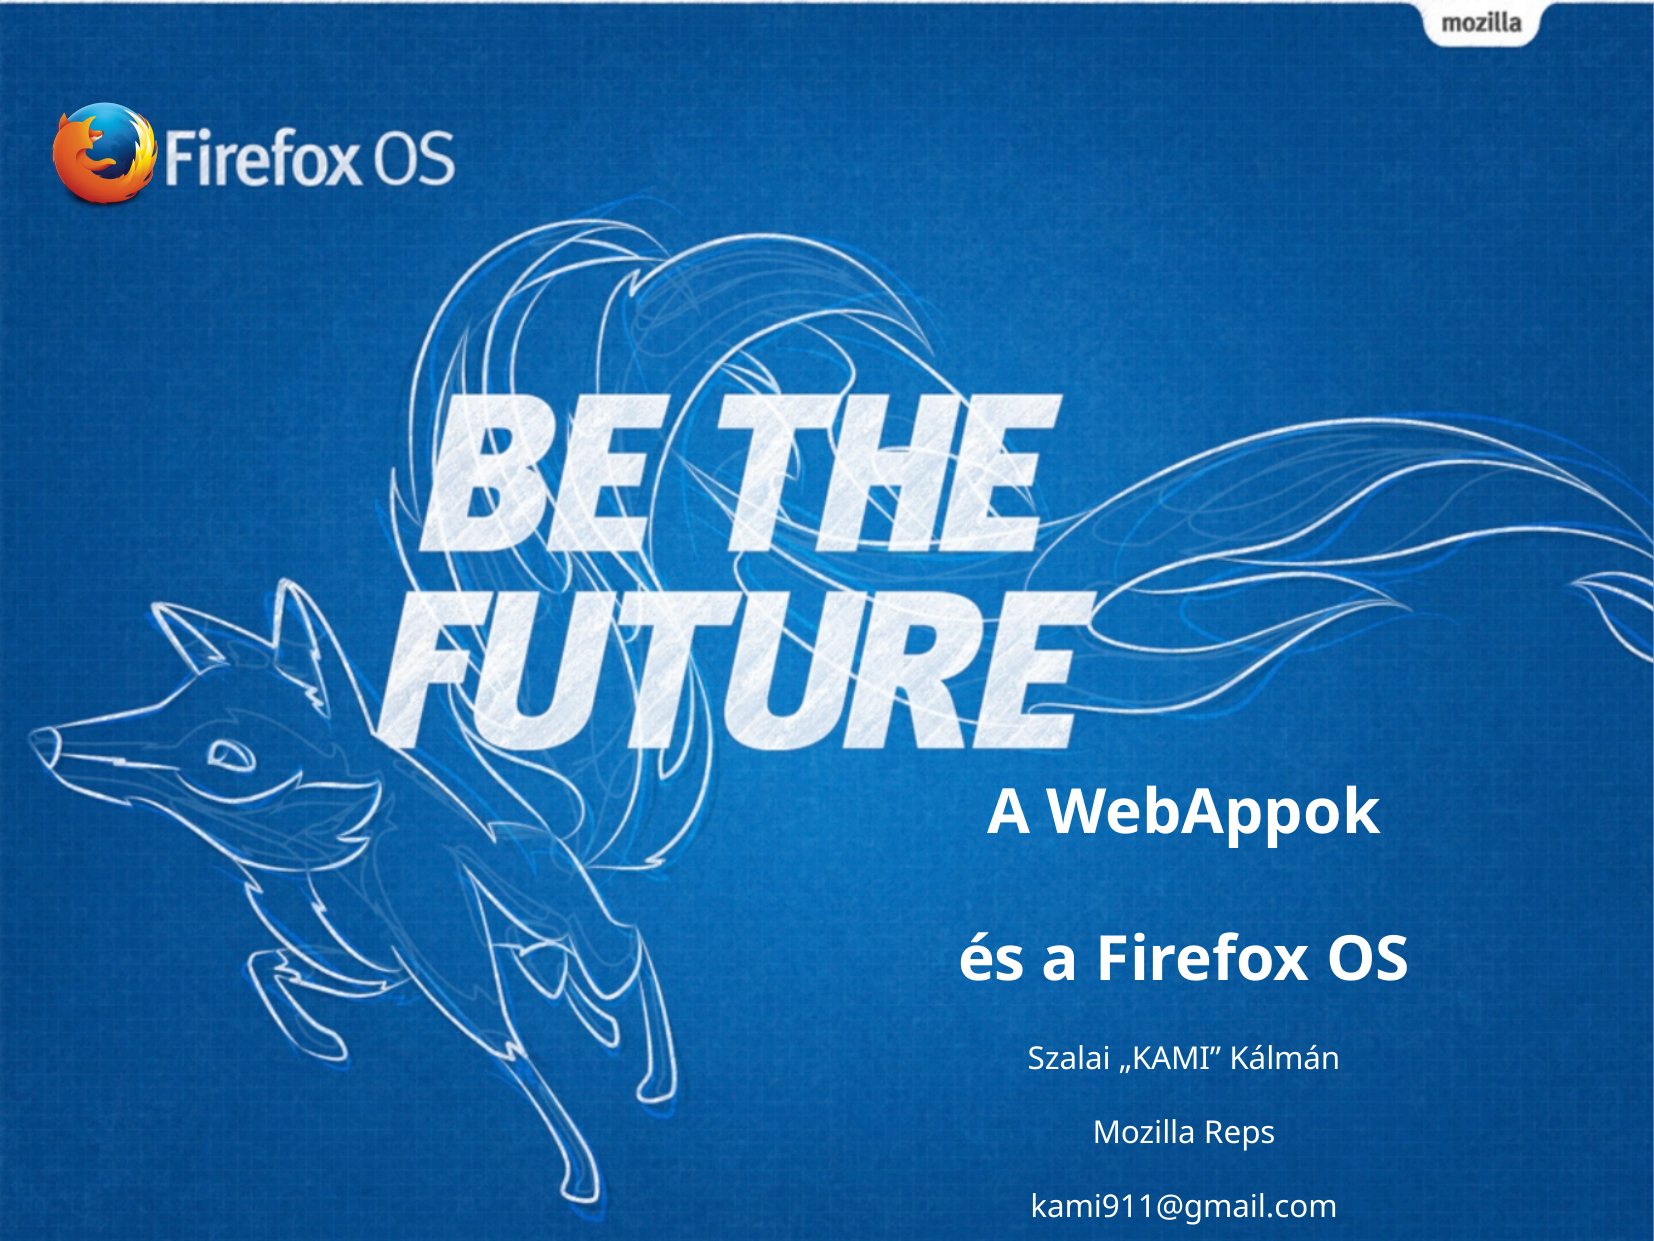

# A WebAppok és a Firefox OS Szalai „KAMI” Kálmán Mozilla Reps kami911@gmail.com